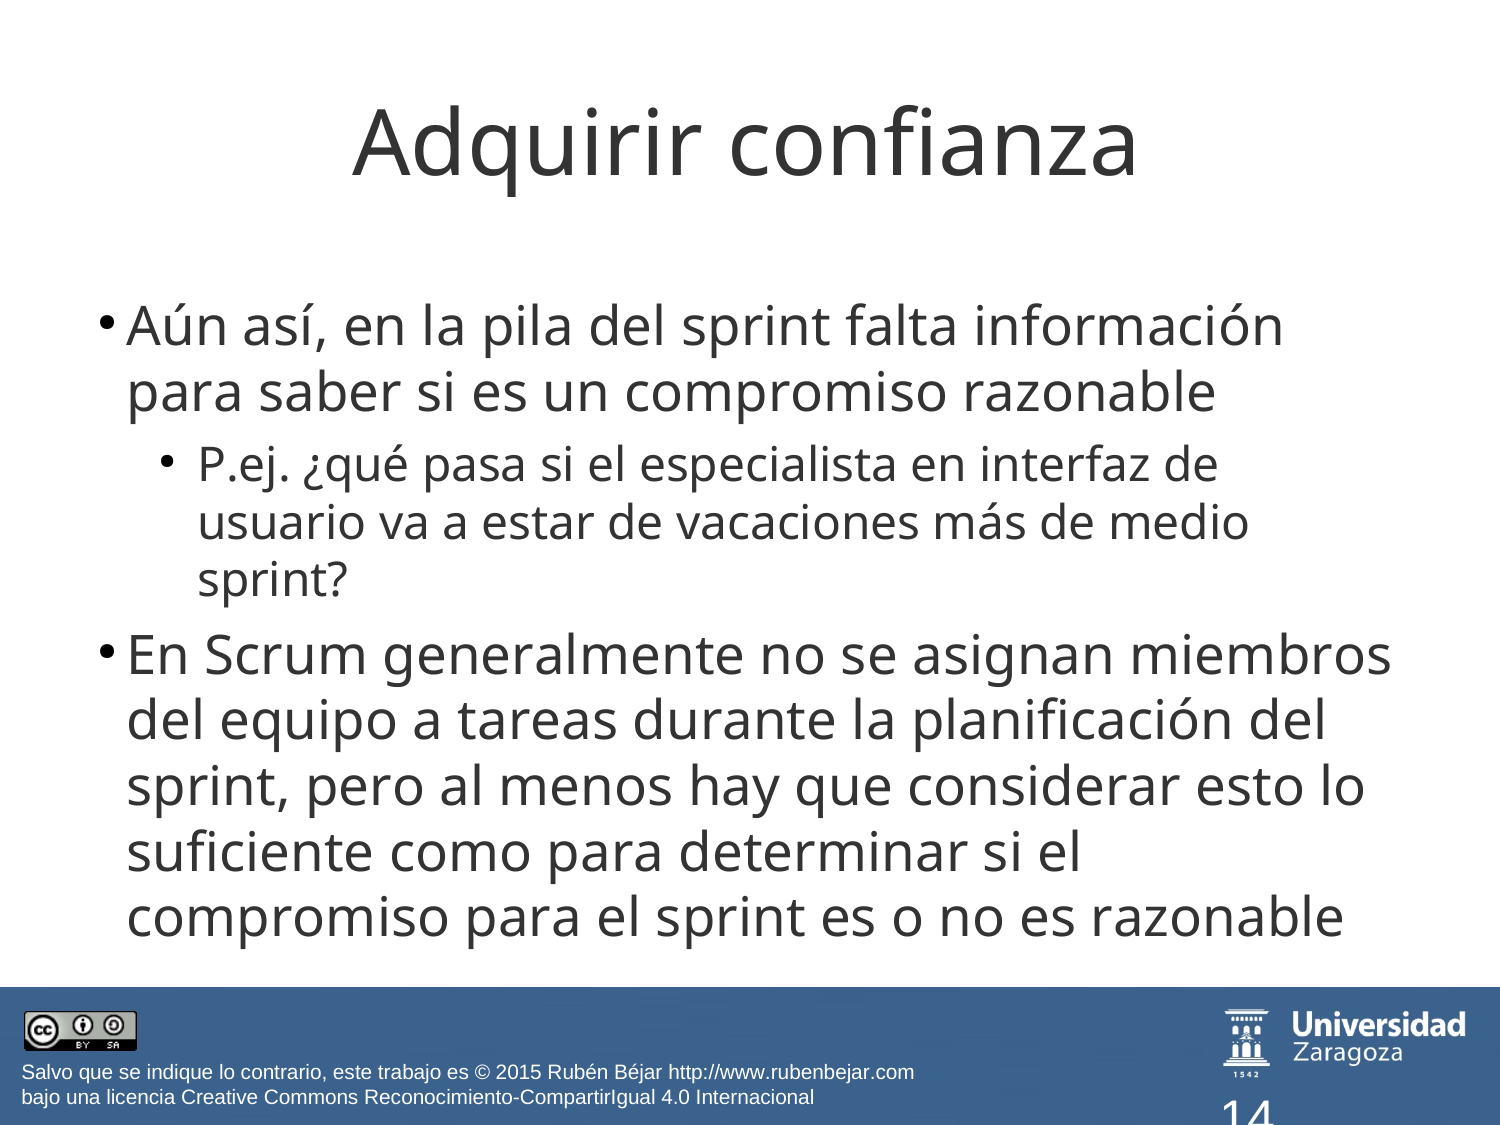

# Adquirir confianza
Aún así, en la pila del sprint falta información para saber si es un compromiso razonable
P.ej. ¿qué pasa si el especialista en interfaz de usuario va a estar de vacaciones más de medio sprint?
En Scrum generalmente no se asignan miembros del equipo a tareas durante la planificación del sprint, pero al menos hay que considerar esto lo suficiente como para determinar si el compromiso para el sprint es o no es razonable